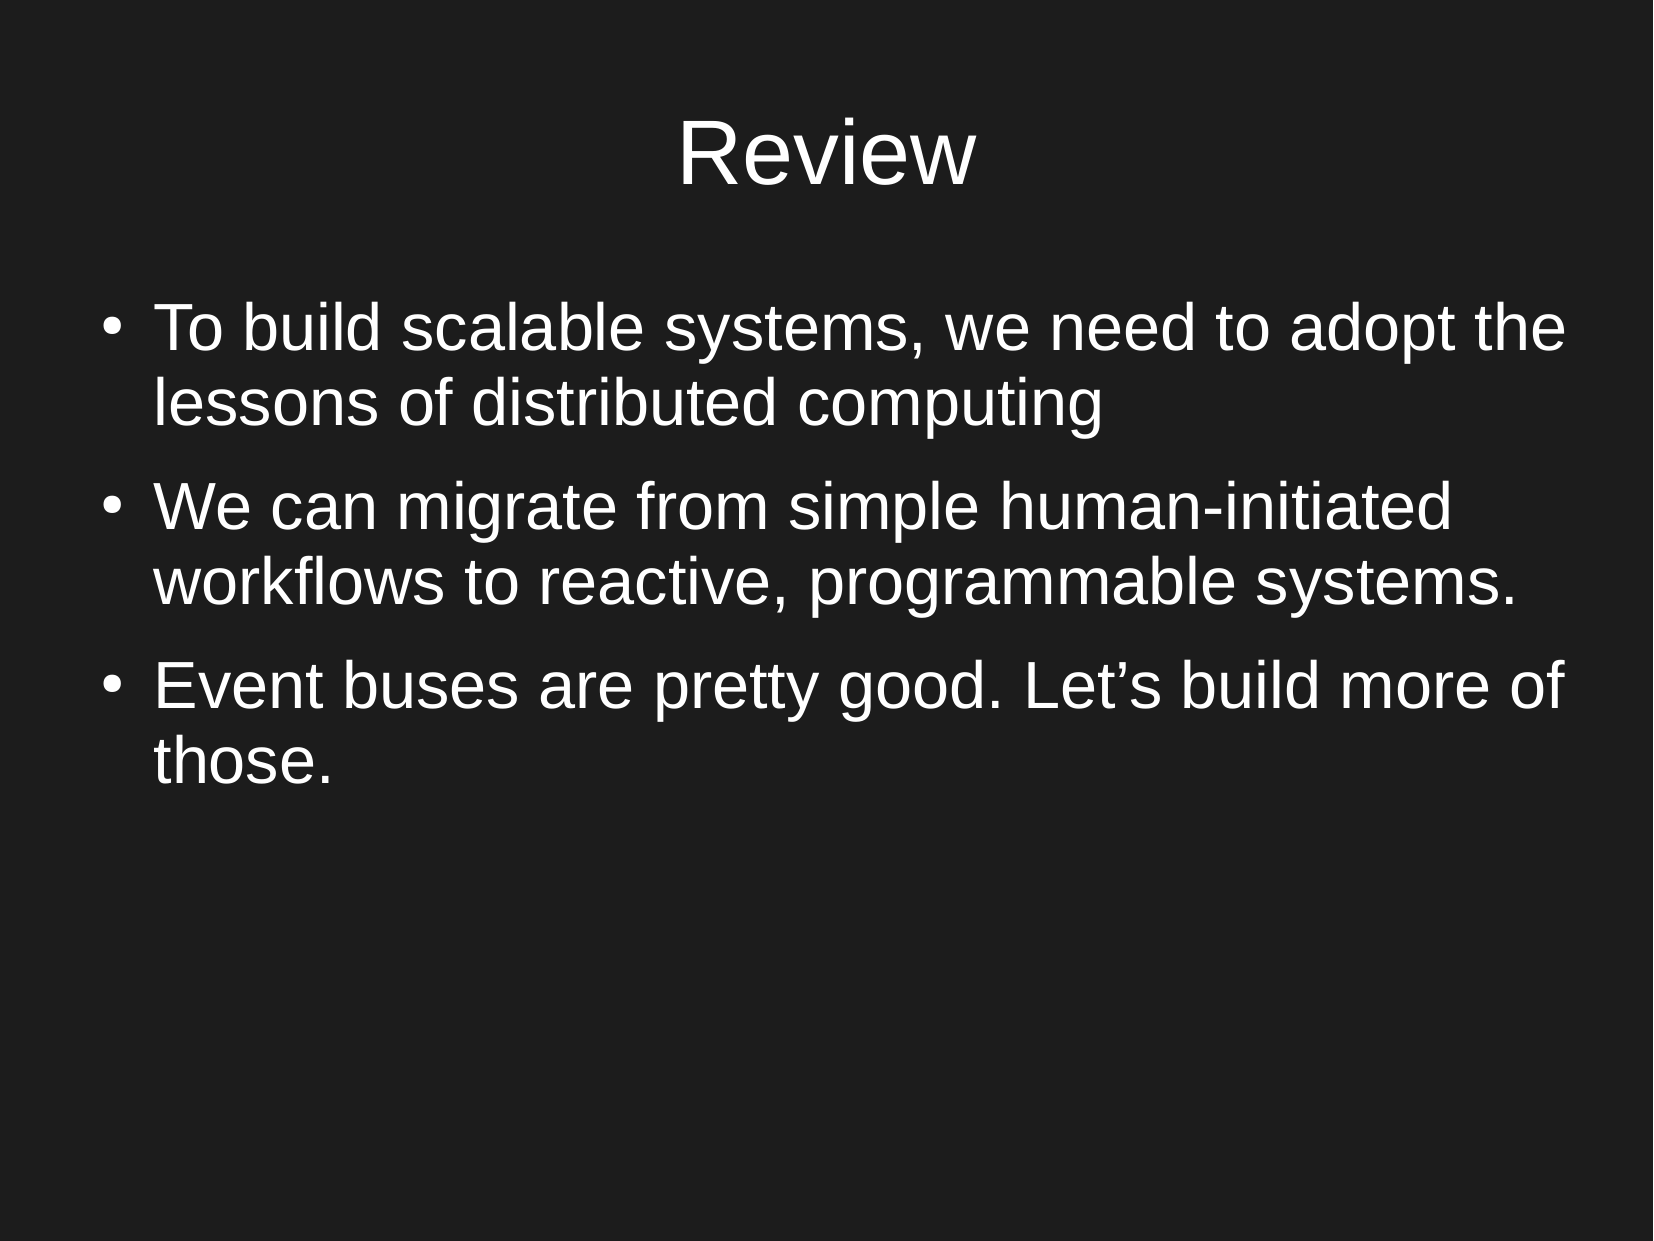

# Review
To build scalable systems, we need to adopt the lessons of distributed computing
We can migrate from simple human-initiated workflows to reactive, programmable systems.
Event buses are pretty good. Let’s build more of those.